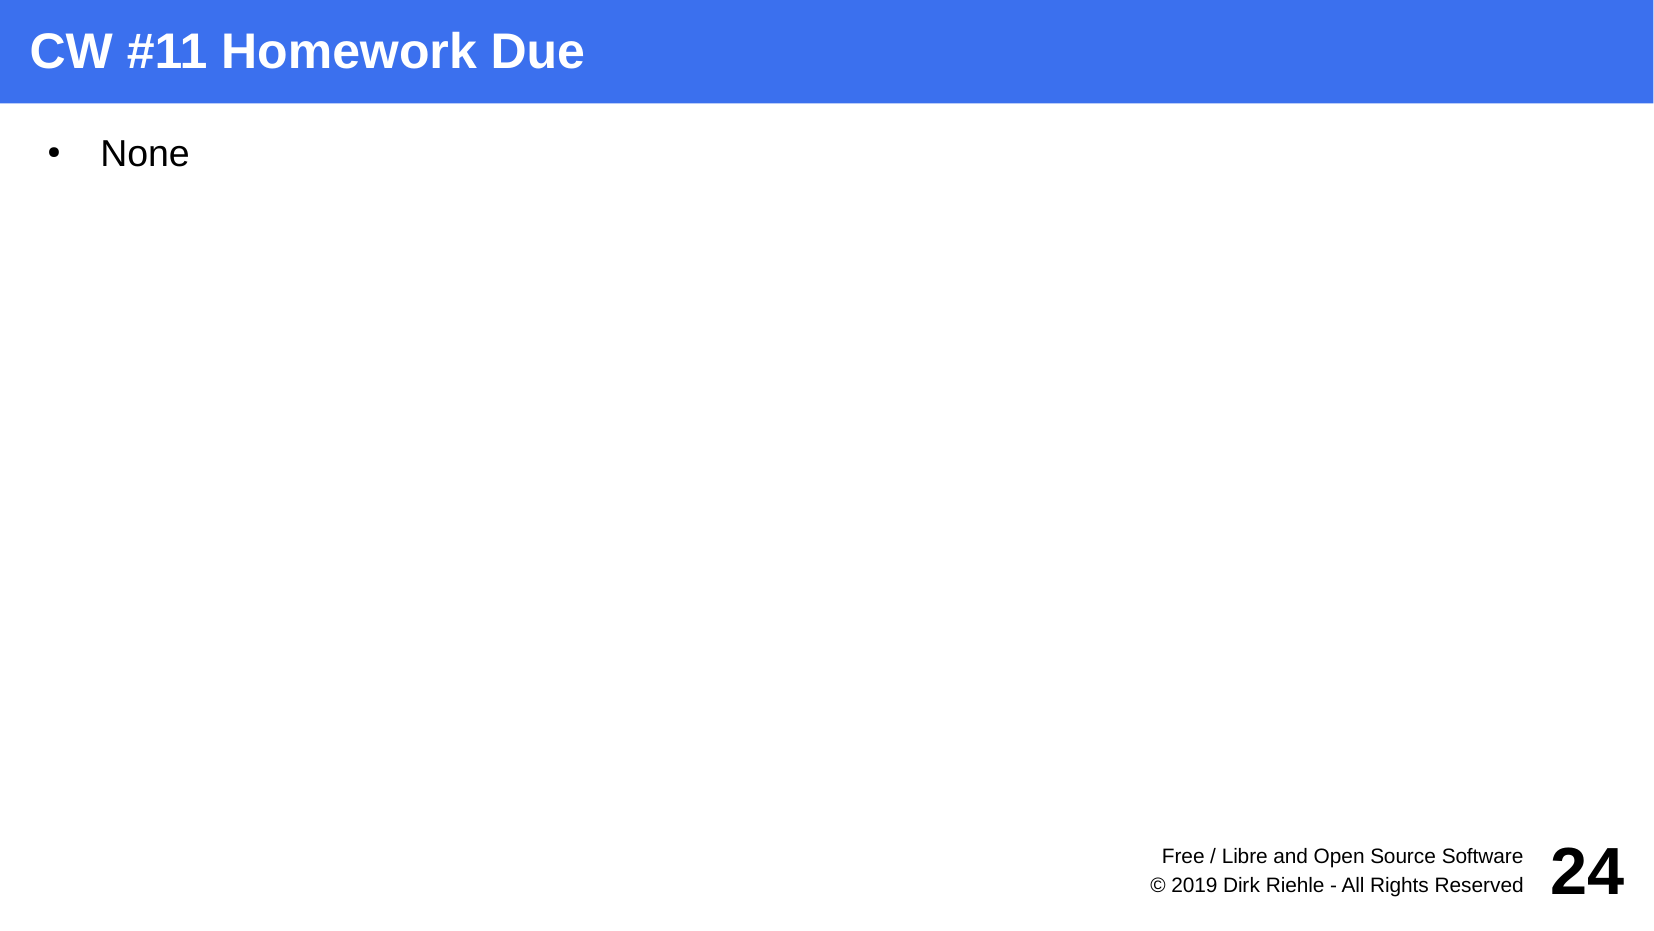

# CW #11 Homework Due
None
Free / Libre and Open Source Software
24
© 2019 Dirk Riehle - All Rights Reserved